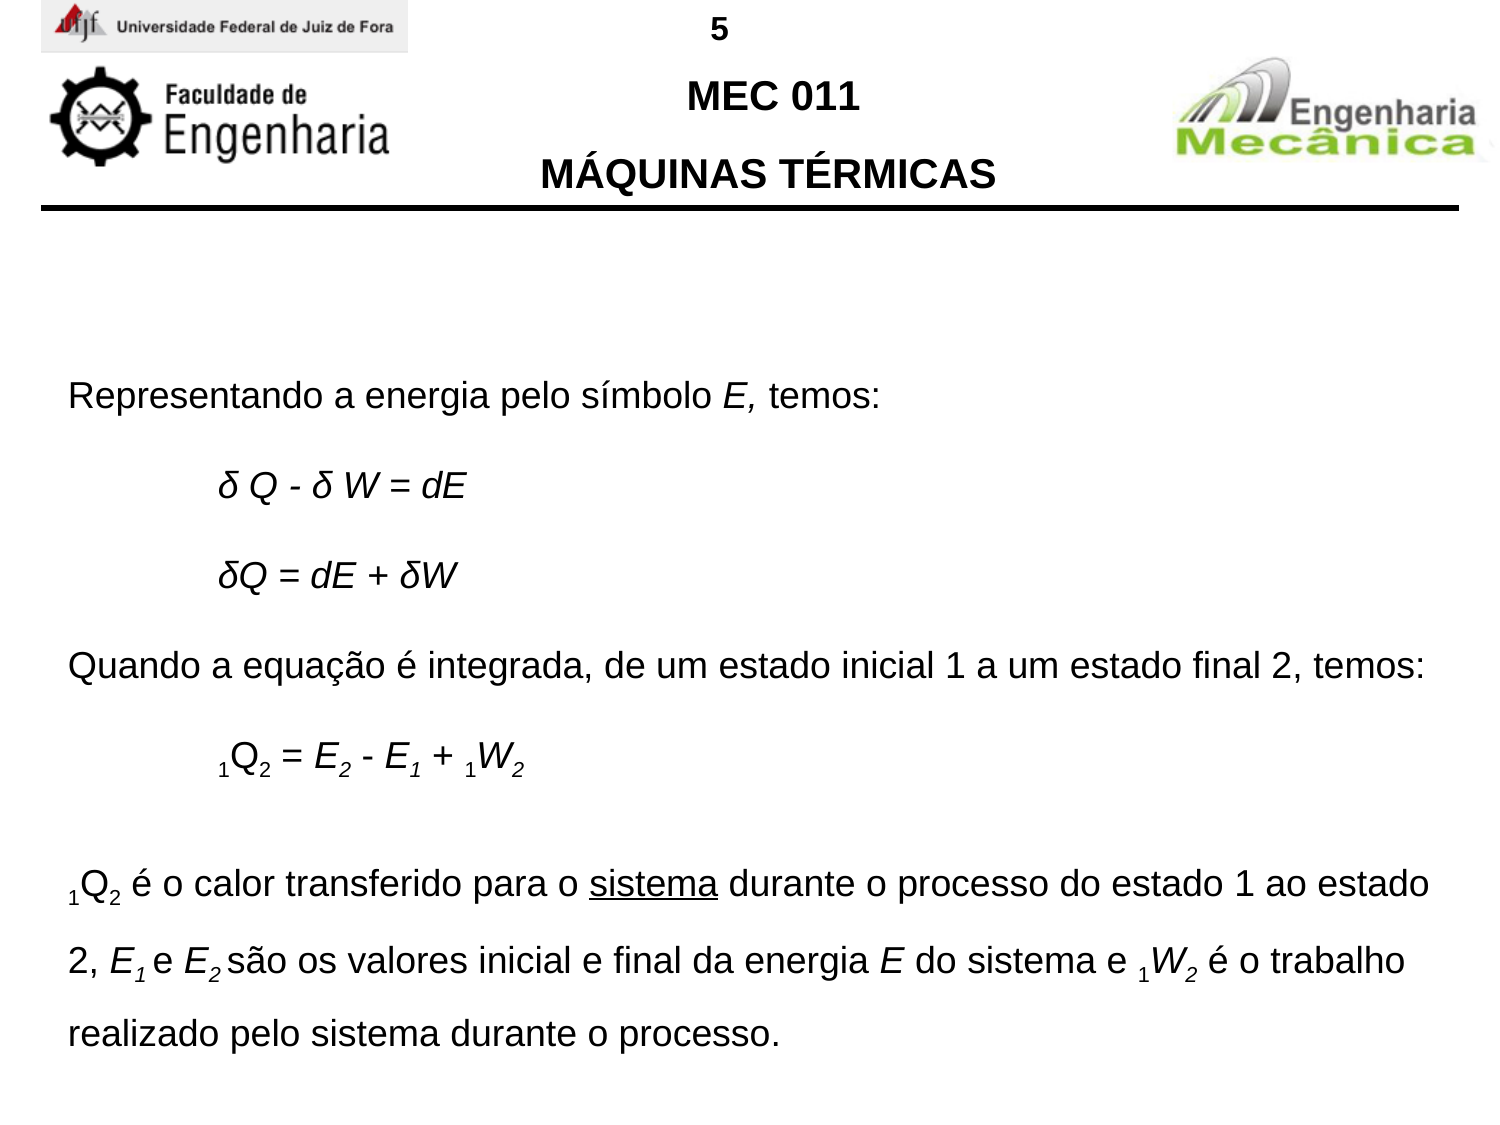

Representando a energia pelo símbolo E, temos:
 	δ Q - δ W = dE
δQ = dE + δW
Quando a equação é integrada, de um estado inicial 1 a um estado final 2, temos:
	1Q2 = E2 - E1 + 1W2
1Q2 é o calor transferido para o sistema durante o processo do estado 1 ao estado 2, E1 e E2 são os valores inicial e final da energia E do sistema e 1W2 é o trabalho realizado pelo sistema durante o processo.